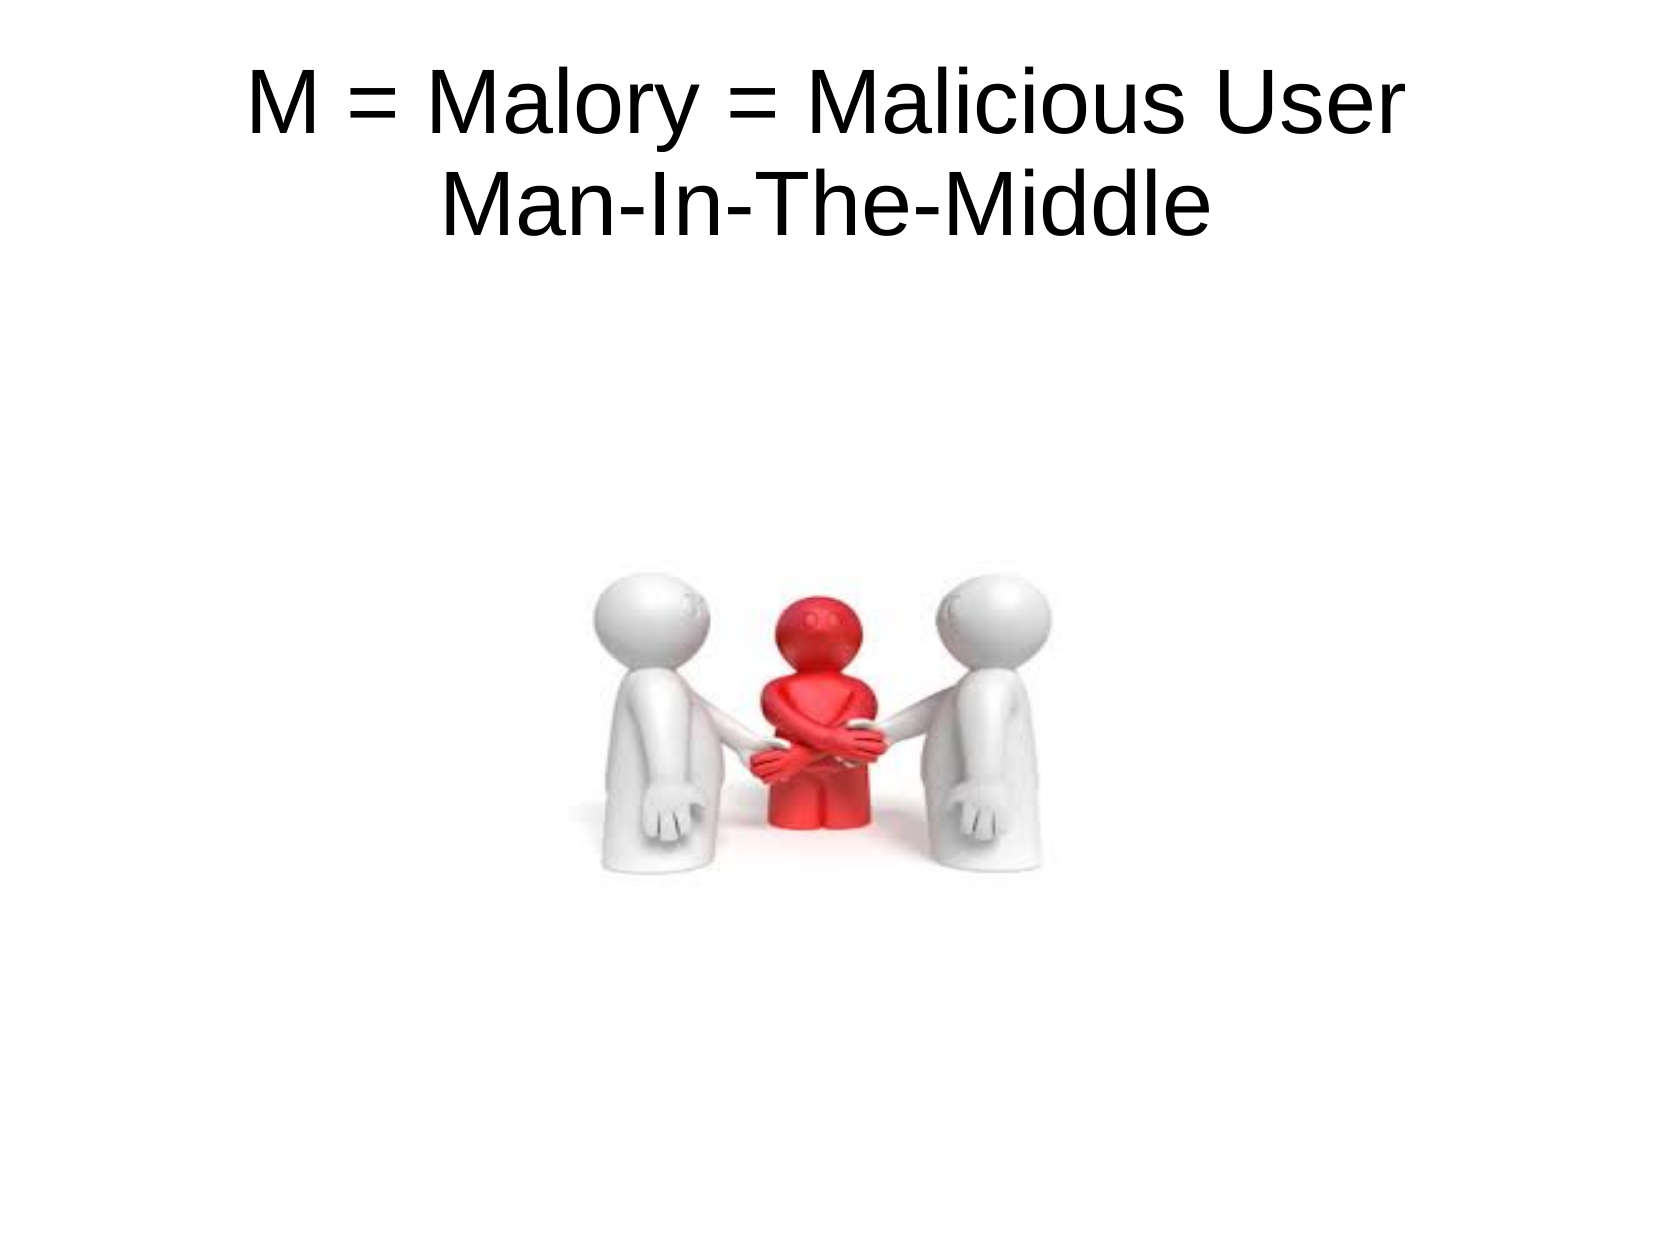

# M = Malory = Malicious User Man-In-The-Middle